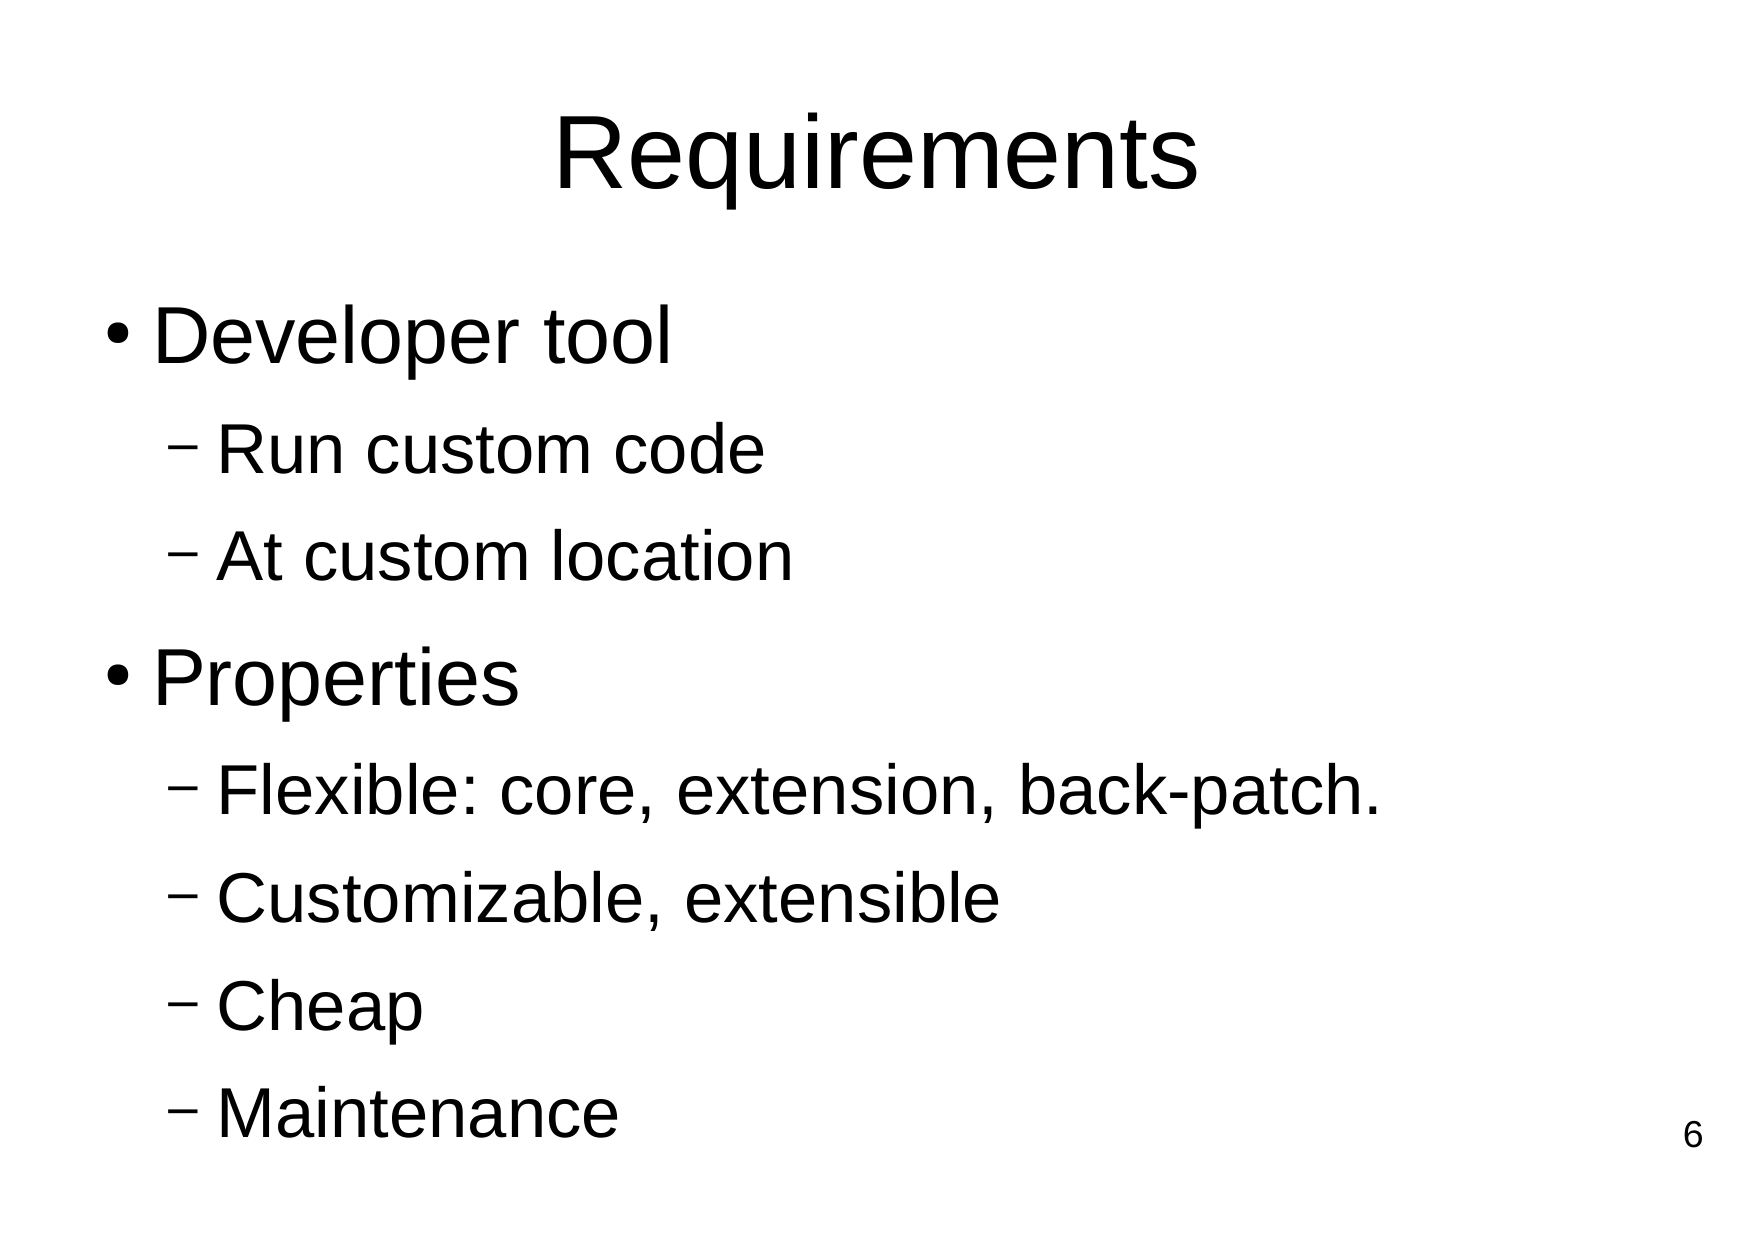

# Requirements
Developer tool
Run custom code
At custom location
Properties
Flexible: core, extension, back-patch.
Customizable, extensible
Cheap
Maintenance